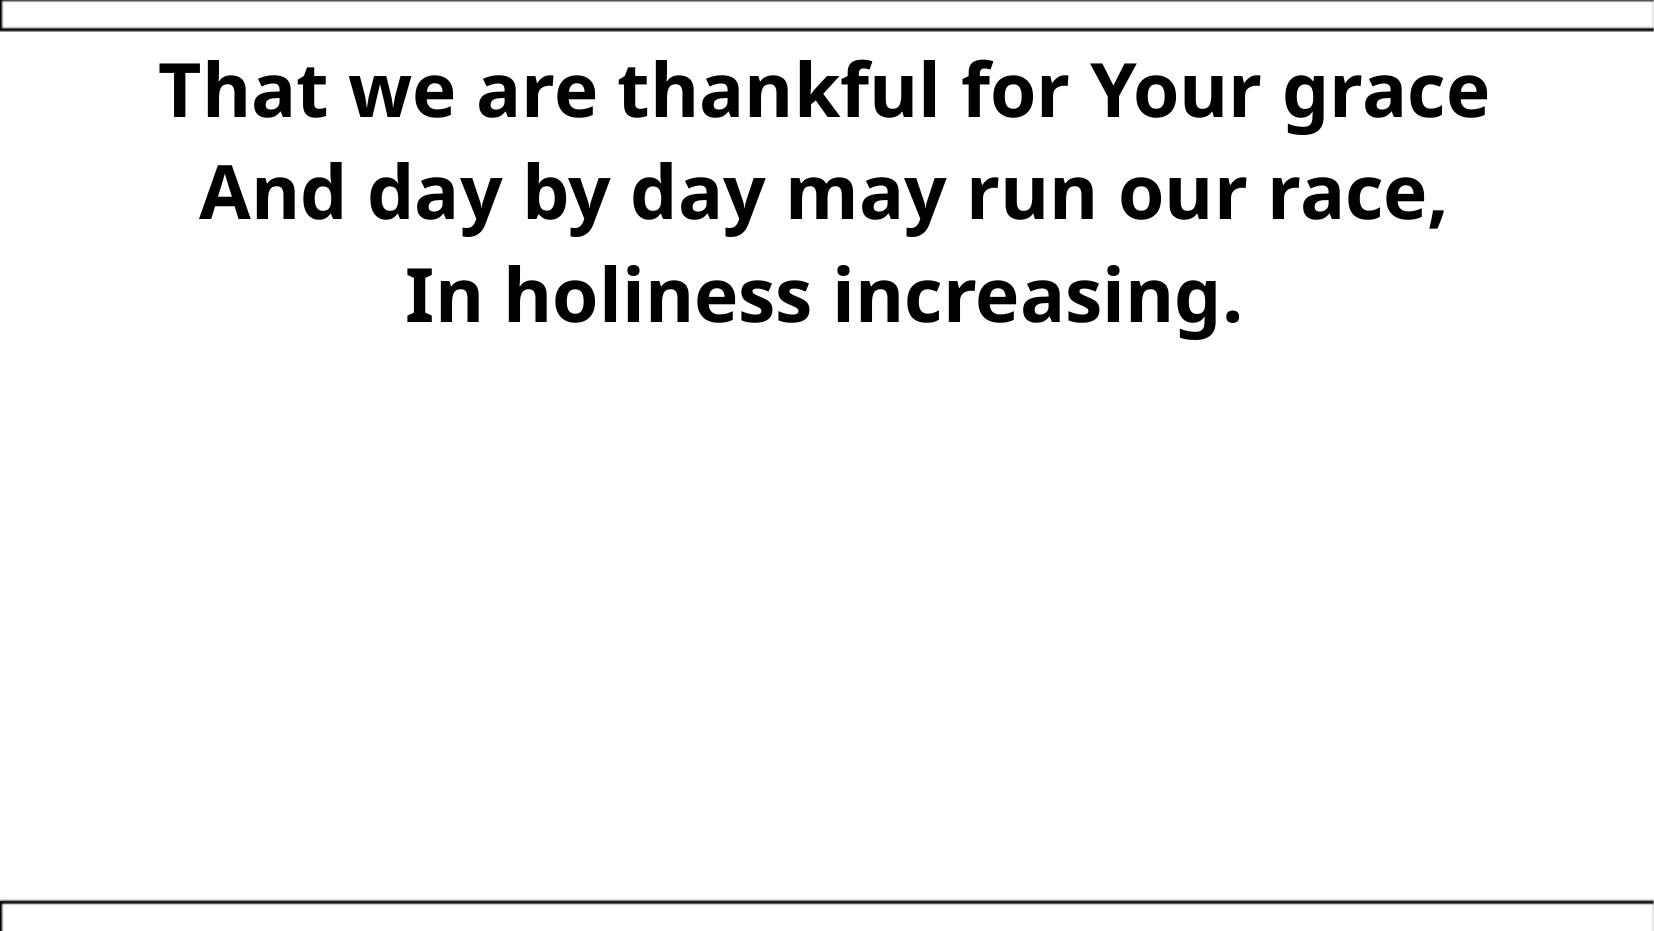

That we are thankful for Your grace
And day by day may run our race,
In holiness increasing.